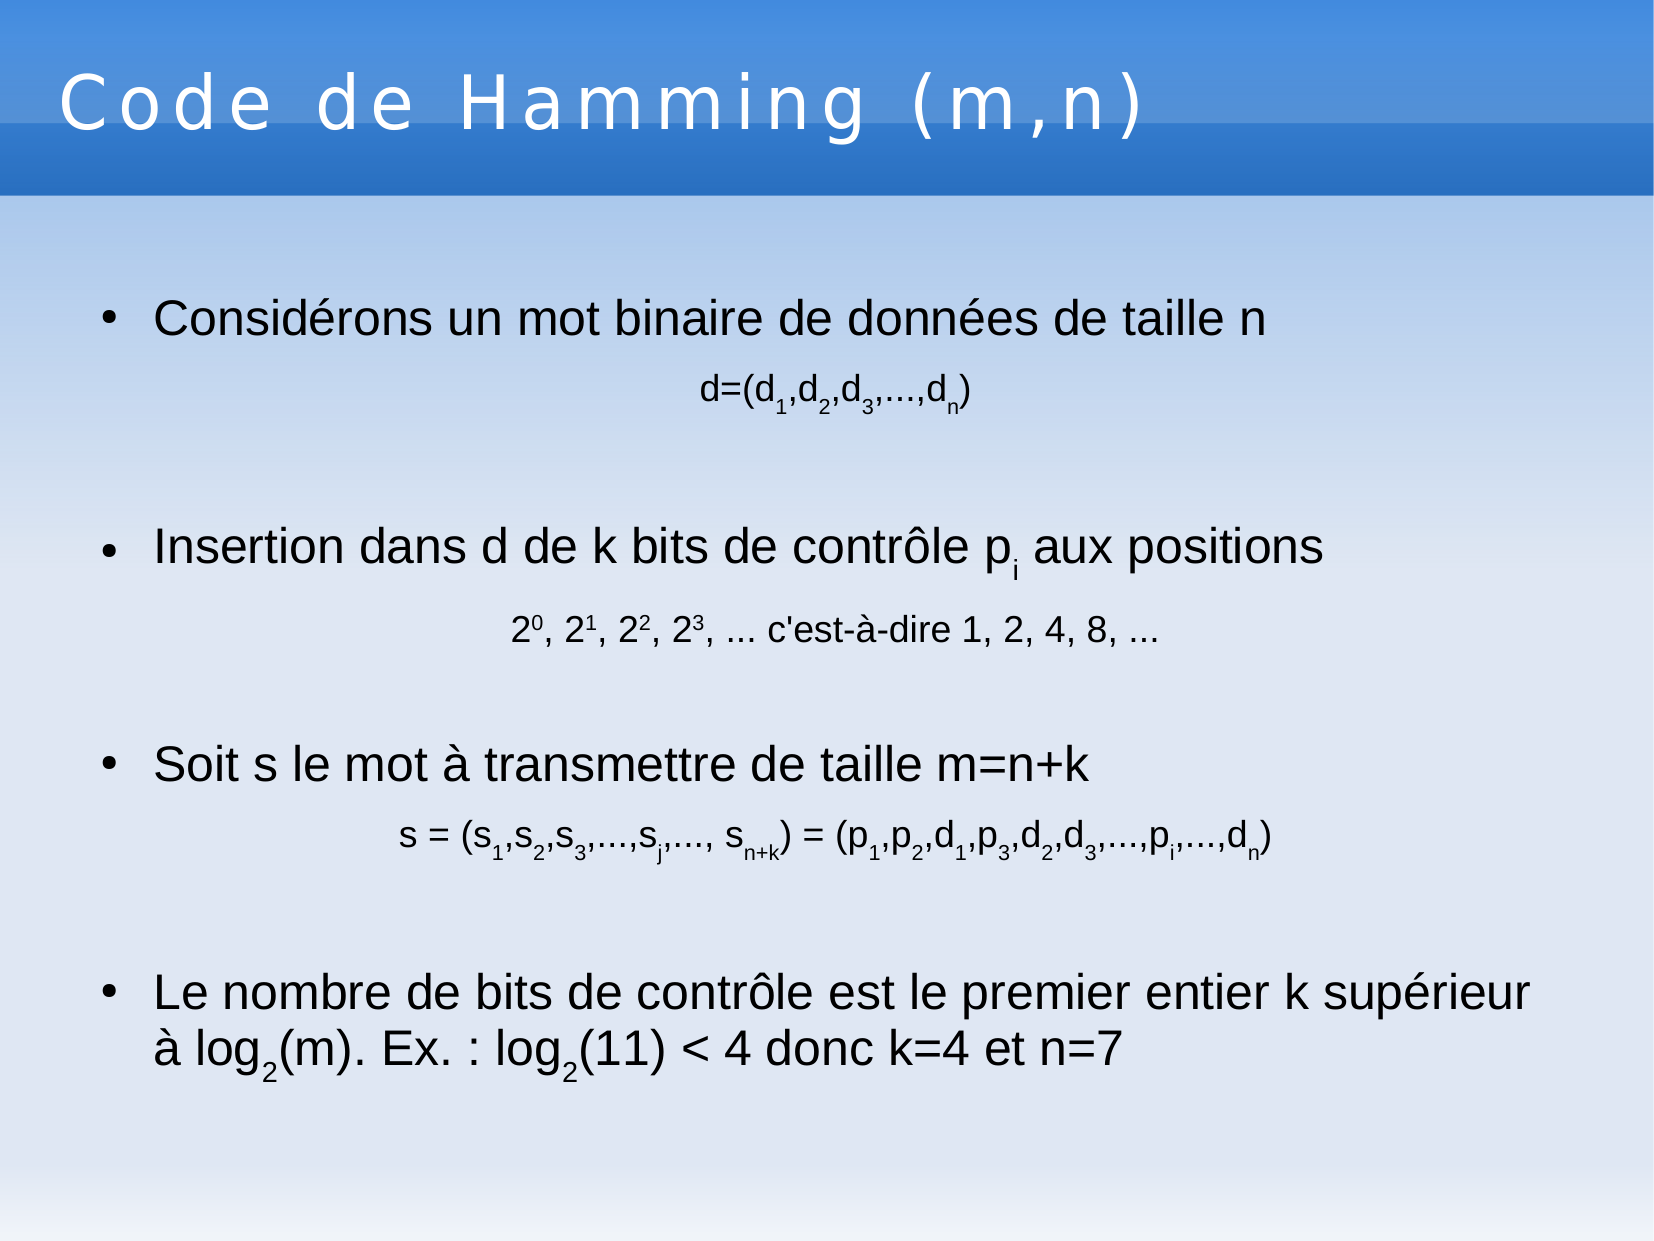

# Code de Hamming (m,n)
Considérons un mot binaire de données de taille n
d=(d1,d2,d3,...,dn)
Insertion dans d de k bits de contrôle pi aux positions
20, 21, 22, 23, ... c'est-à-dire 1, 2, 4, 8, ...
Soit s le mot à transmettre de taille m=n+k
s = (s1,s2,s3,...,sj,..., sn+k) = (p1,p2,d1,p3,d2,d3,...,pi,...,dn)
Le nombre de bits de contrôle est le premier entier k supérieur à log2(m). Ex. : log2(11) < 4 donc k=4 et n=7